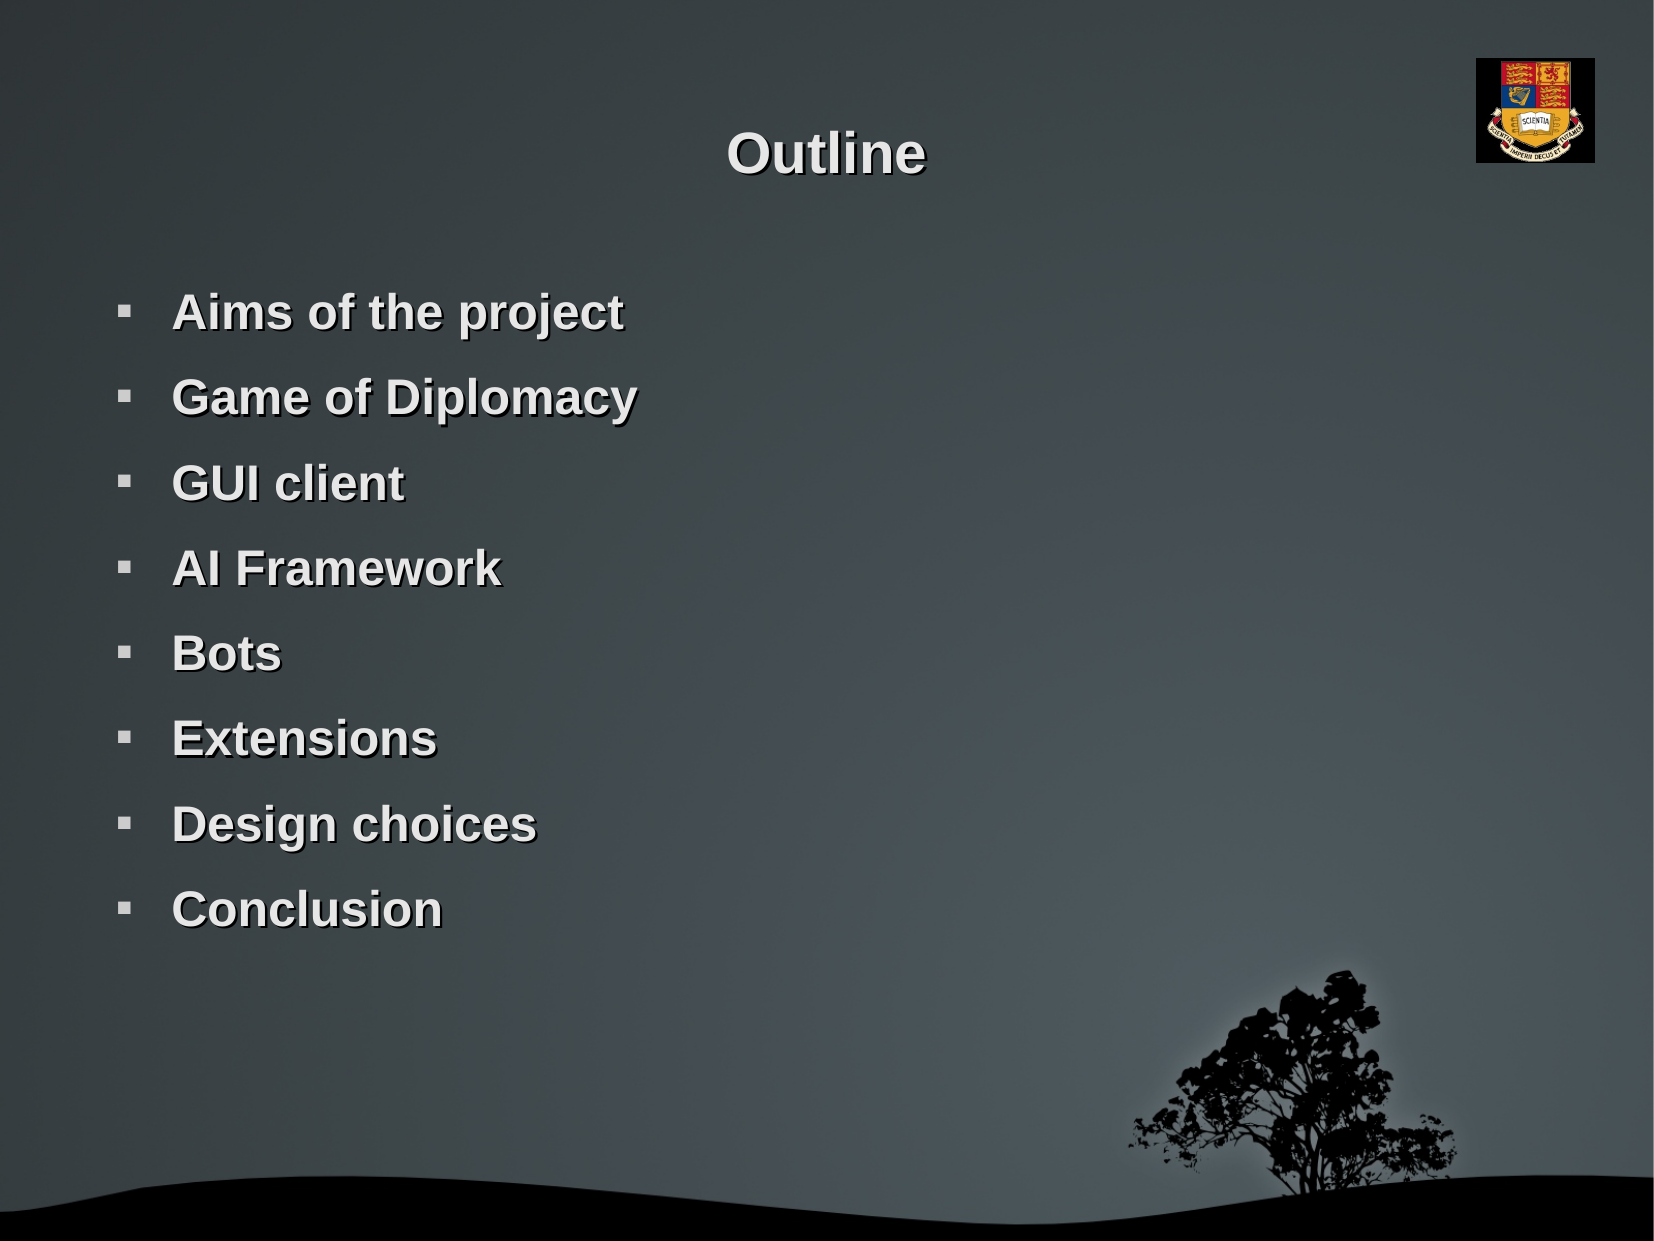

# Outline
Aims of the project
Game of Diplomacy
GUI client
AI Framework
Bots
Extensions
Design choices
Conclusion